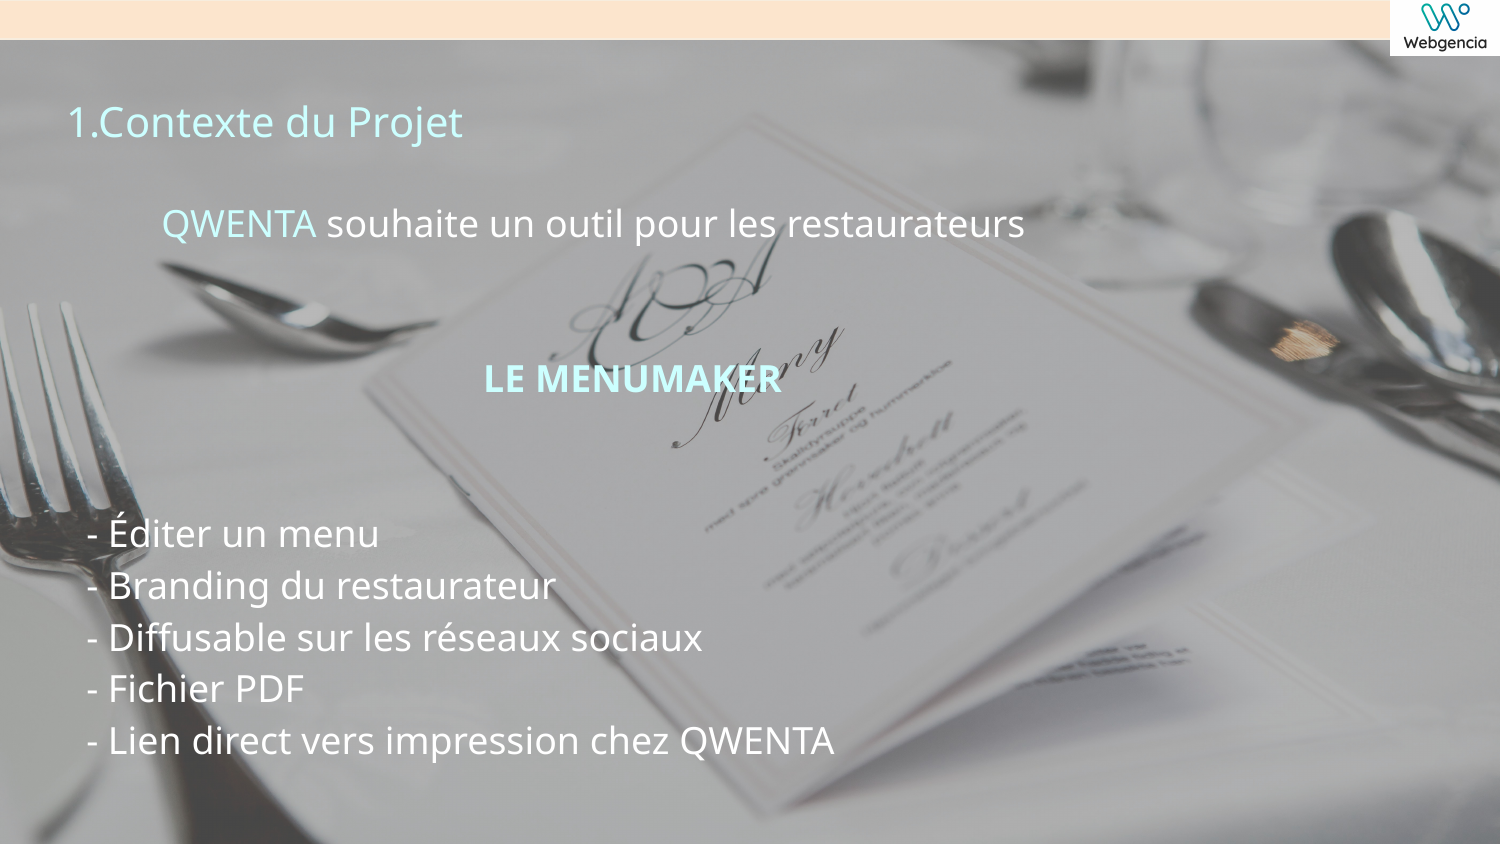

# 1.Contexte du Projet
QWENTA souhaite un outil pour les restaurateurs
 LE MENUMAKER
- Éditer un menu
- Branding du restaurateur
- Diffusable sur les réseaux sociaux
- Fichier PDF
- Lien direct vers impression chez QWENTA